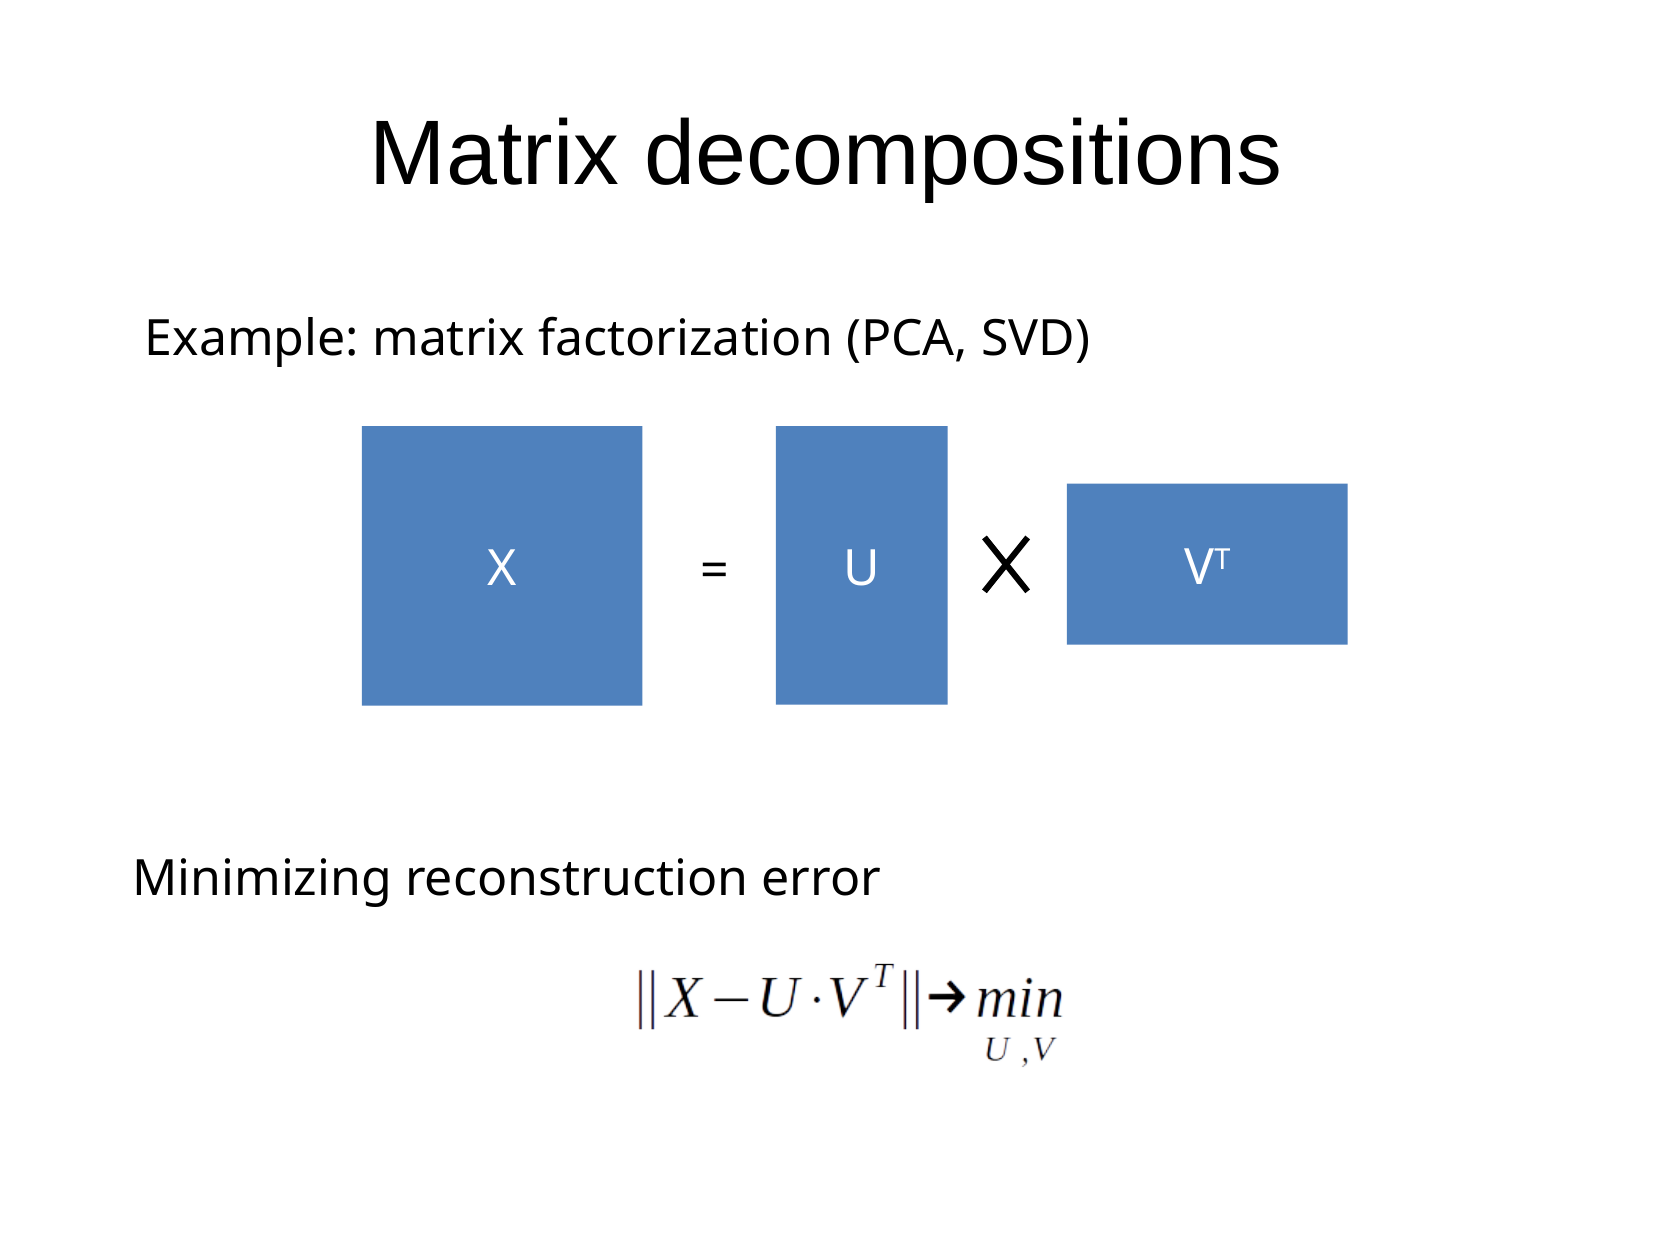

# Matrix decompositions
 Example: matrix factorization (PCA, SVD)
Minimizing reconstruction error
X
U
VT
=